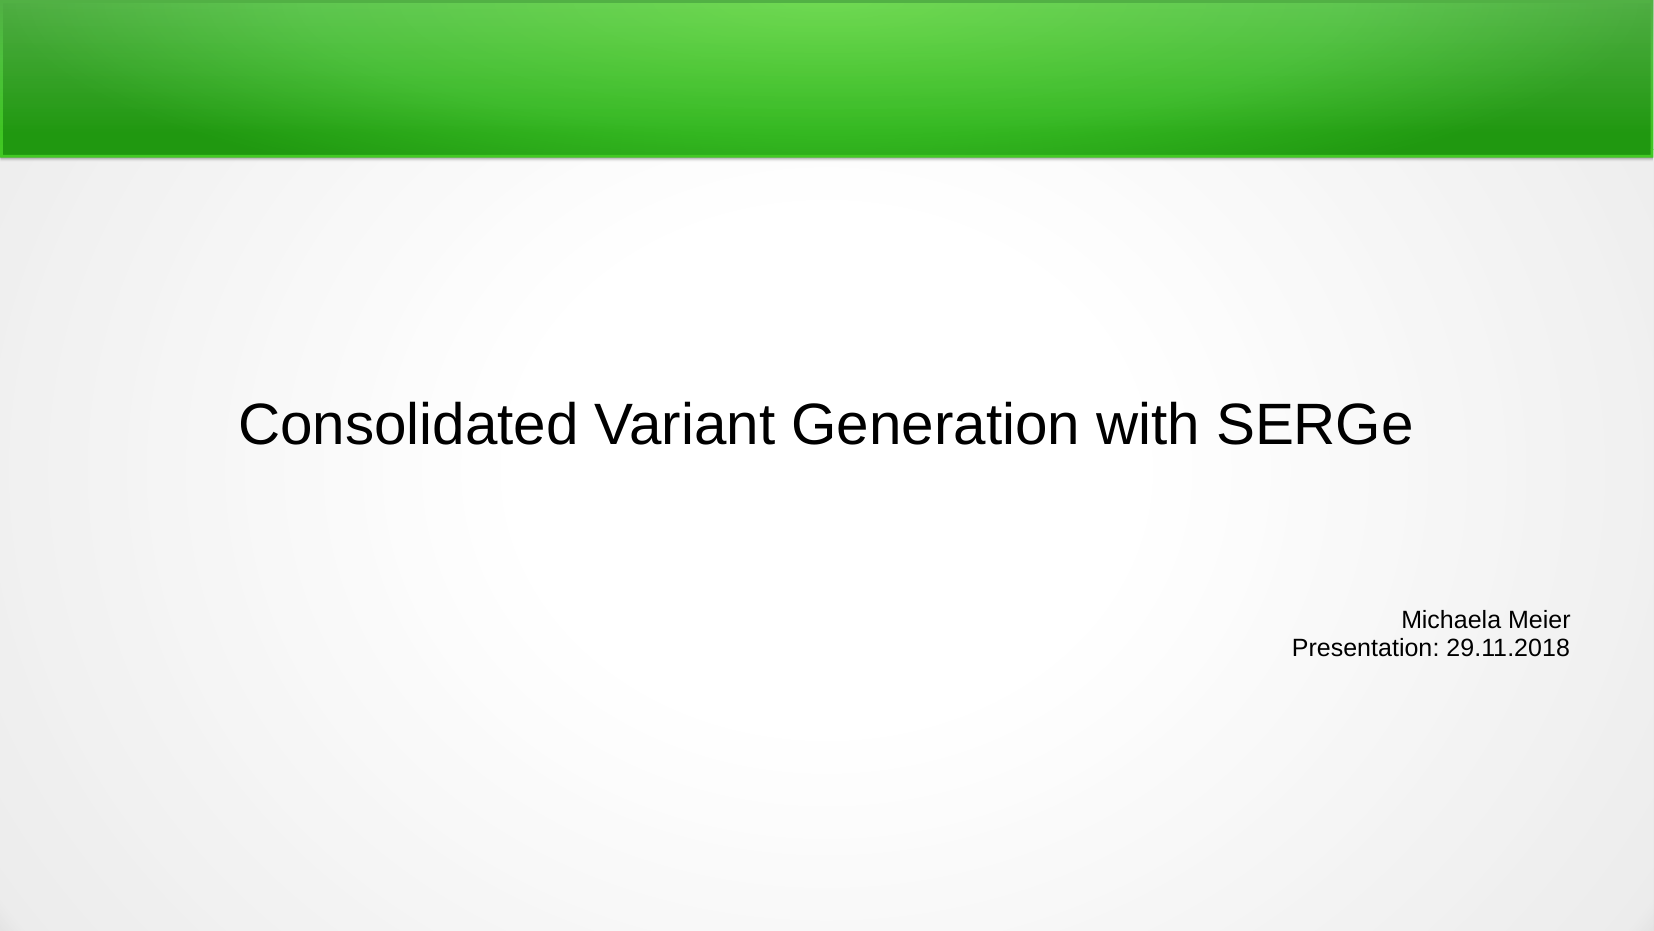

# Consolidated Variant Generation with SERGe
Michaela Meier
Presentation: 29.11.2018